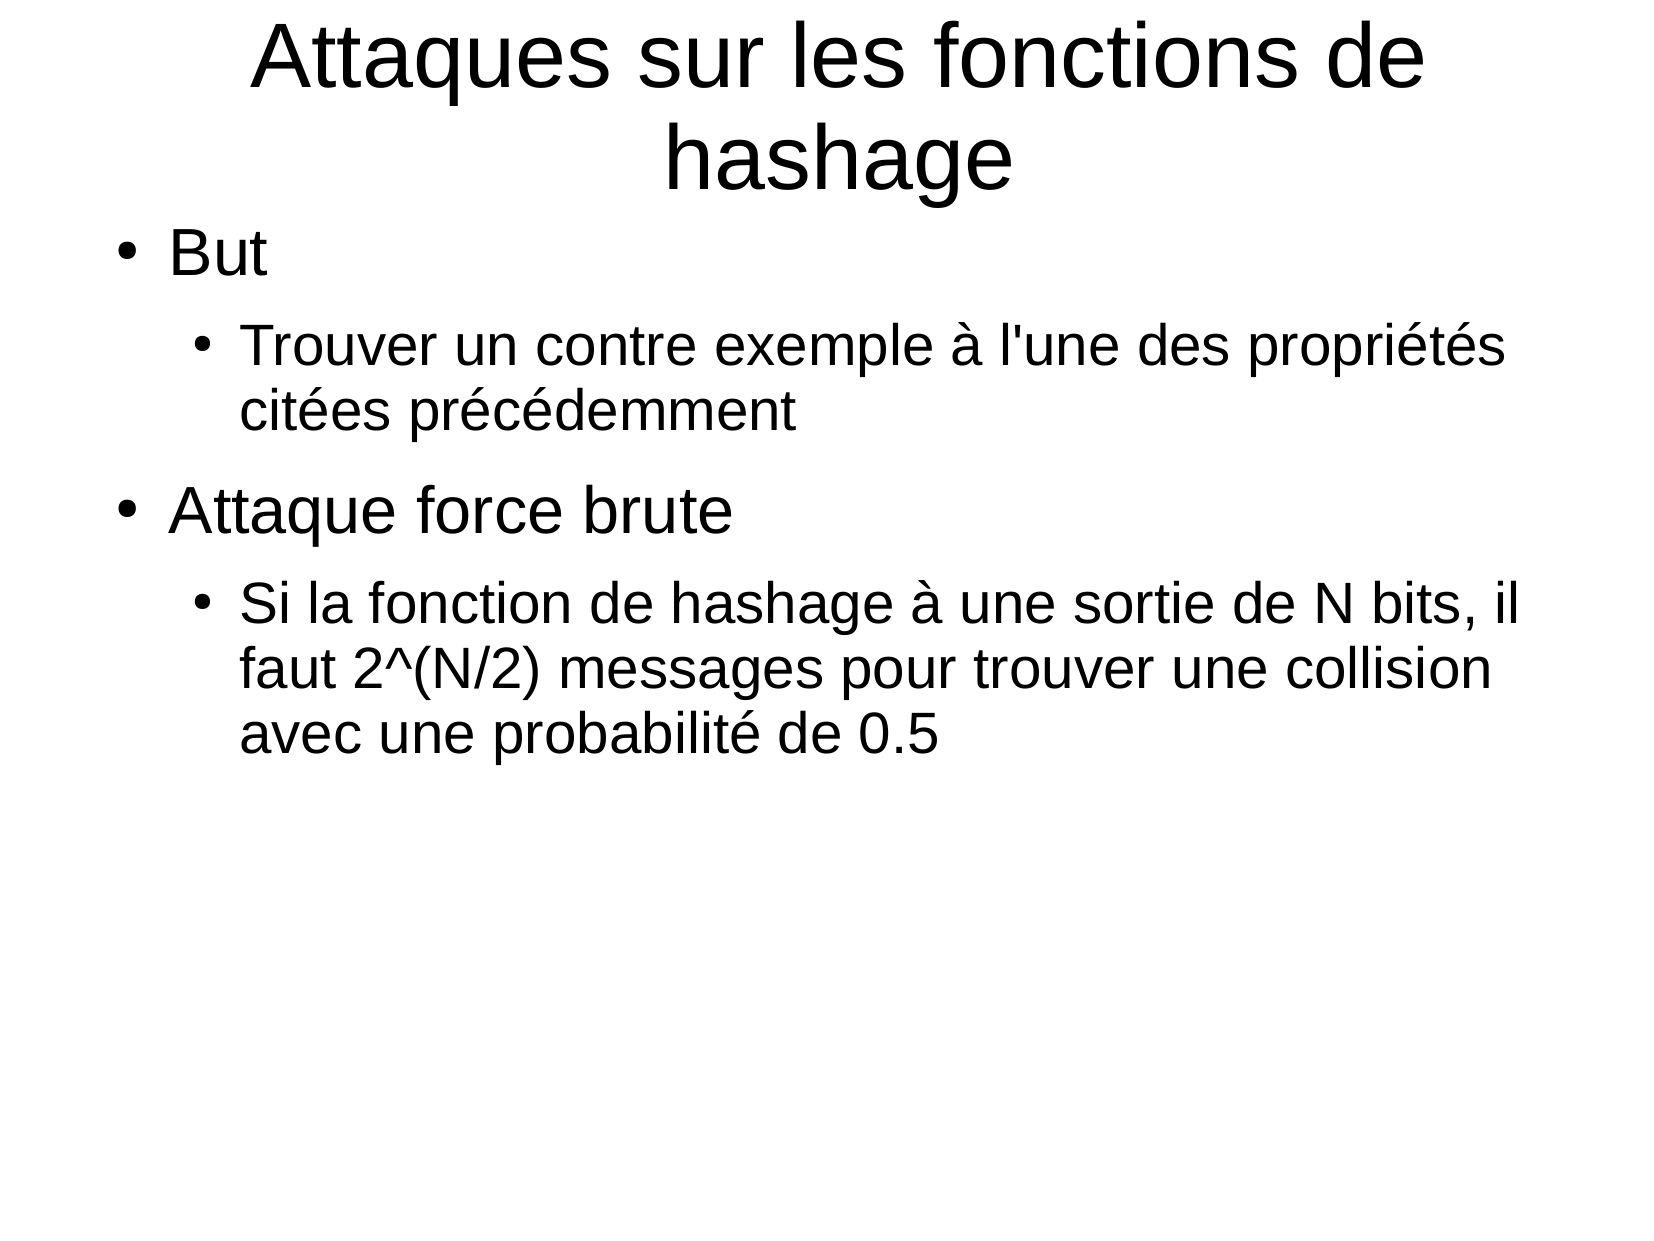

# Attaques sur les fonctions de hashage
But
Trouver un contre exemple à l'une des propriétés citées précédemment
Attaque force brute
Si la fonction de hashage à une sortie de N bits, il faut 2^(N/2) messages pour trouver une collision avec une probabilité de 0.5